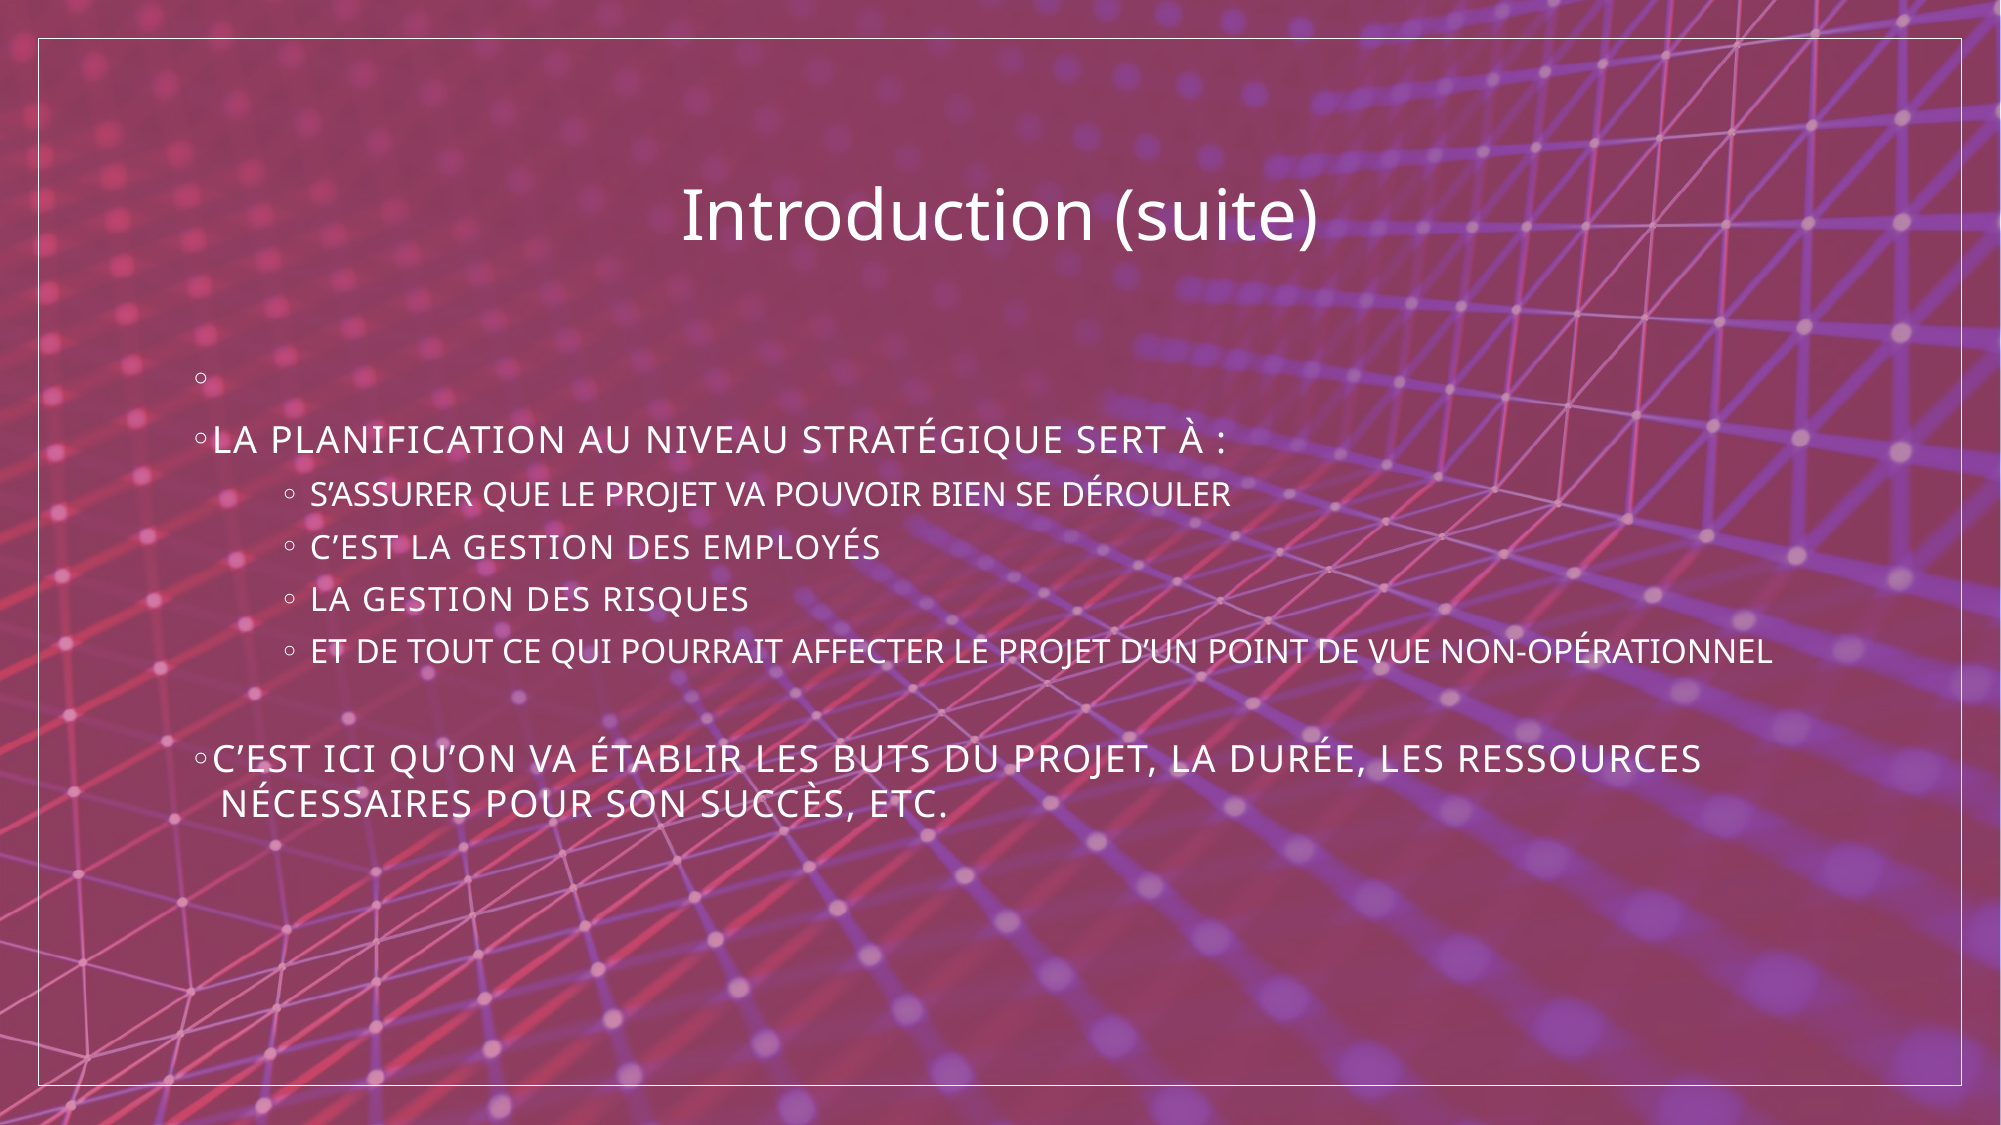

# Introduction (suite)
La planification au niveau stratégique sert à :
s’assurer que le projet va pouvoir bien se dérouler
C’est la gestion des employés
la gestion des risques
et de tout ce qui pourrait affecter le projet d’un point de vue non-opérationnel
C’est ici qu’on va établir les buts du projet, la durée, les ressources nécessaires pour son succès, etc.